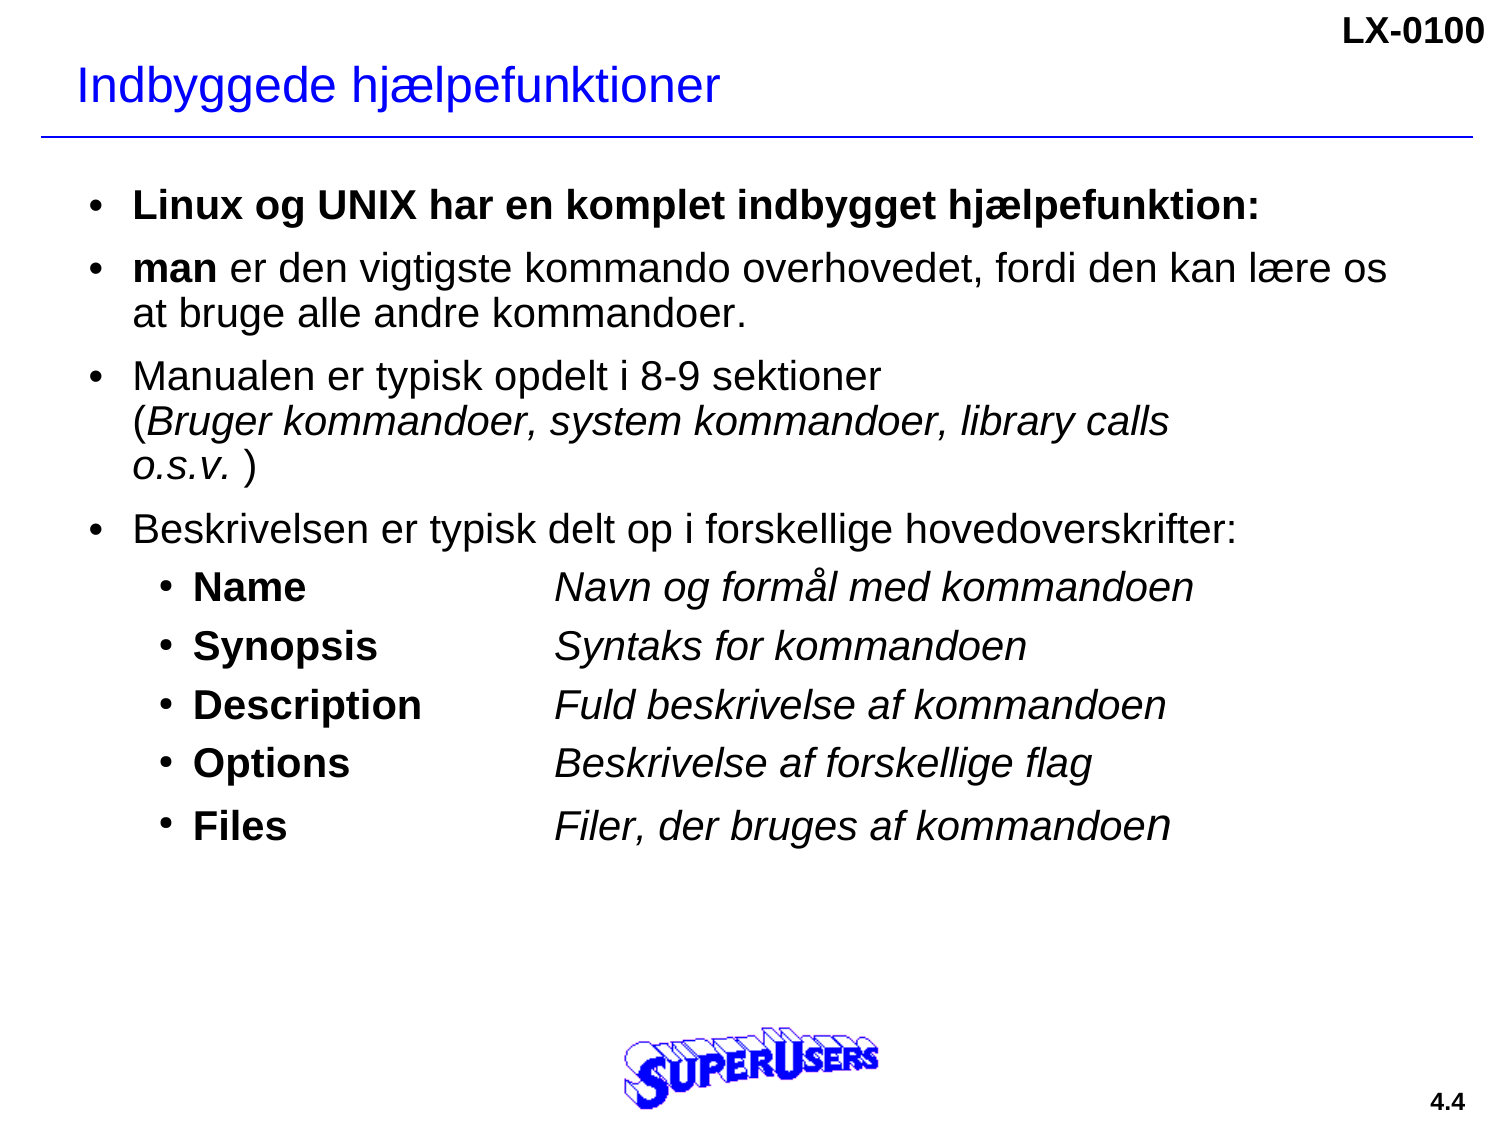

# Indbyggede hjælpefunktioner
Linux og UNIX har en komplet indbygget hjælpefunktion:
man er den vigtigste kommando overhovedet, fordi den kan lære os at bruge alle andre kommandoer.
Manualen er typisk opdelt i 8-9 sektioner
(Bruger kommandoer, system kommandoer, library calls
o.s.v. )
Beskrivelsen er typisk delt op i forskellige hovedoverskrifter:
Name 		Navn og formål med kommandoen
Synopsis 	Syntaks for kommandoen
Description 	Fuld beskrivelse af kommandoen
Options 		Beskrivelse af forskellige flag
Files			Filer, der bruges af kommandoen